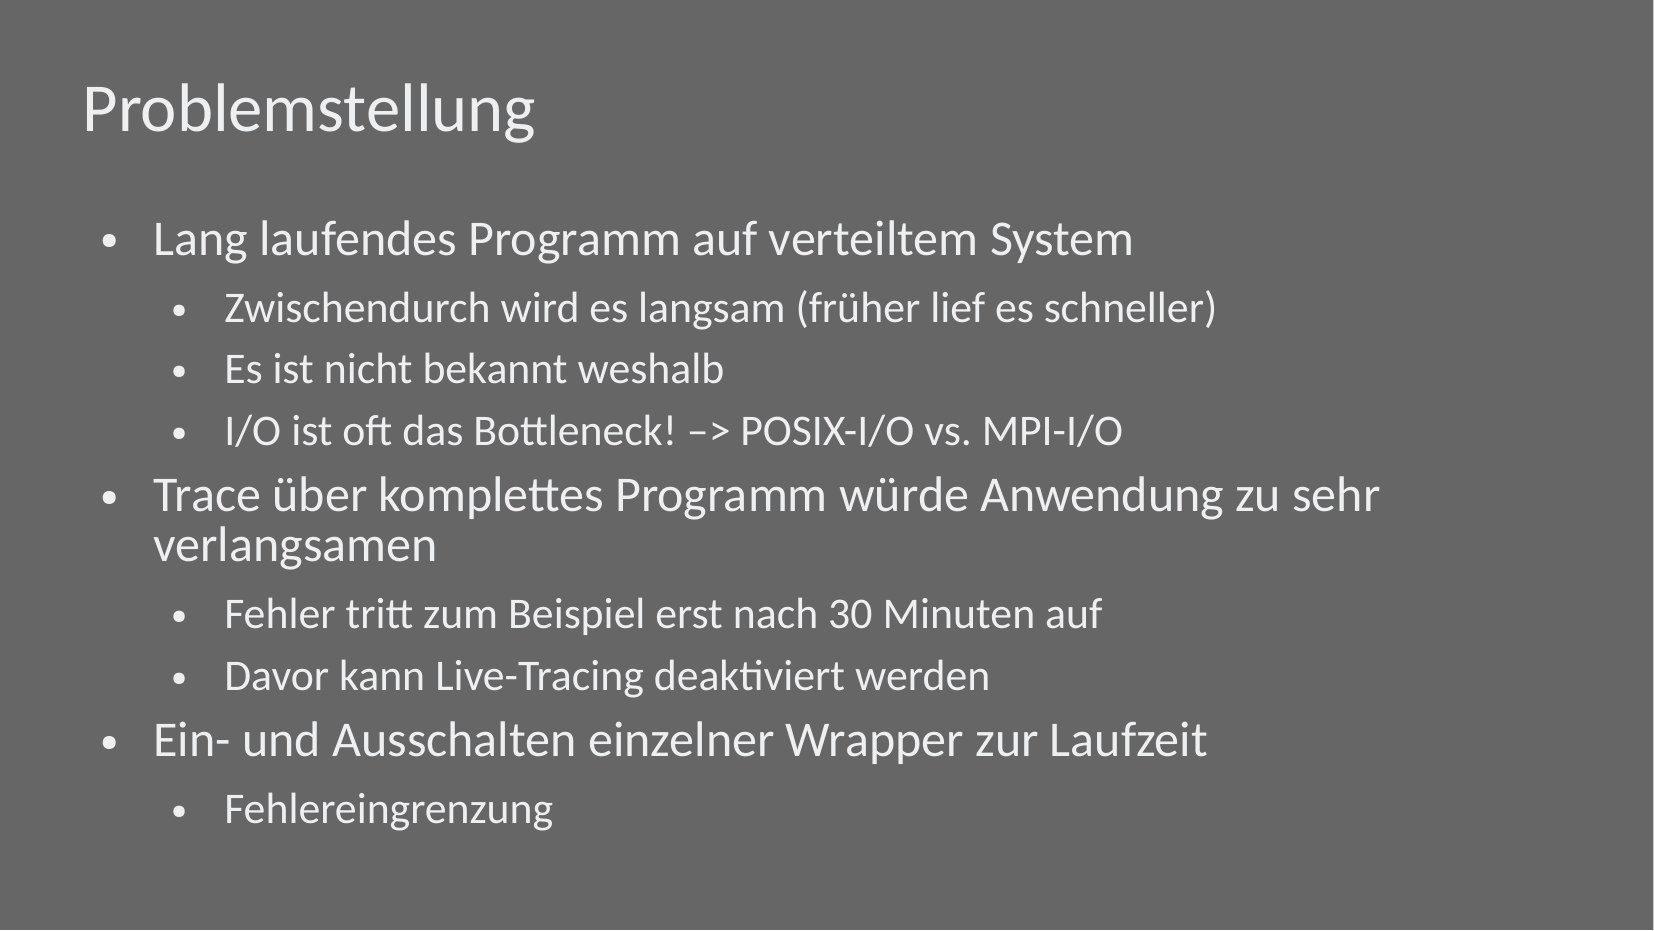

# Problemstellung
Lang laufendes Programm auf verteiltem System
Zwischendurch wird es langsam (früher lief es schneller)
Es ist nicht bekannt weshalb
I/O ist oft das Bottleneck! –> POSIX-I/O vs. MPI-I/O
Trace über komplettes Programm würde Anwendung zu sehr verlangsamen
Fehler tritt zum Beispiel erst nach 30 Minuten auf
Davor kann Live-Tracing deaktiviert werden
Ein- und Ausschalten einzelner Wrapper zur Laufzeit
Fehlereingrenzung